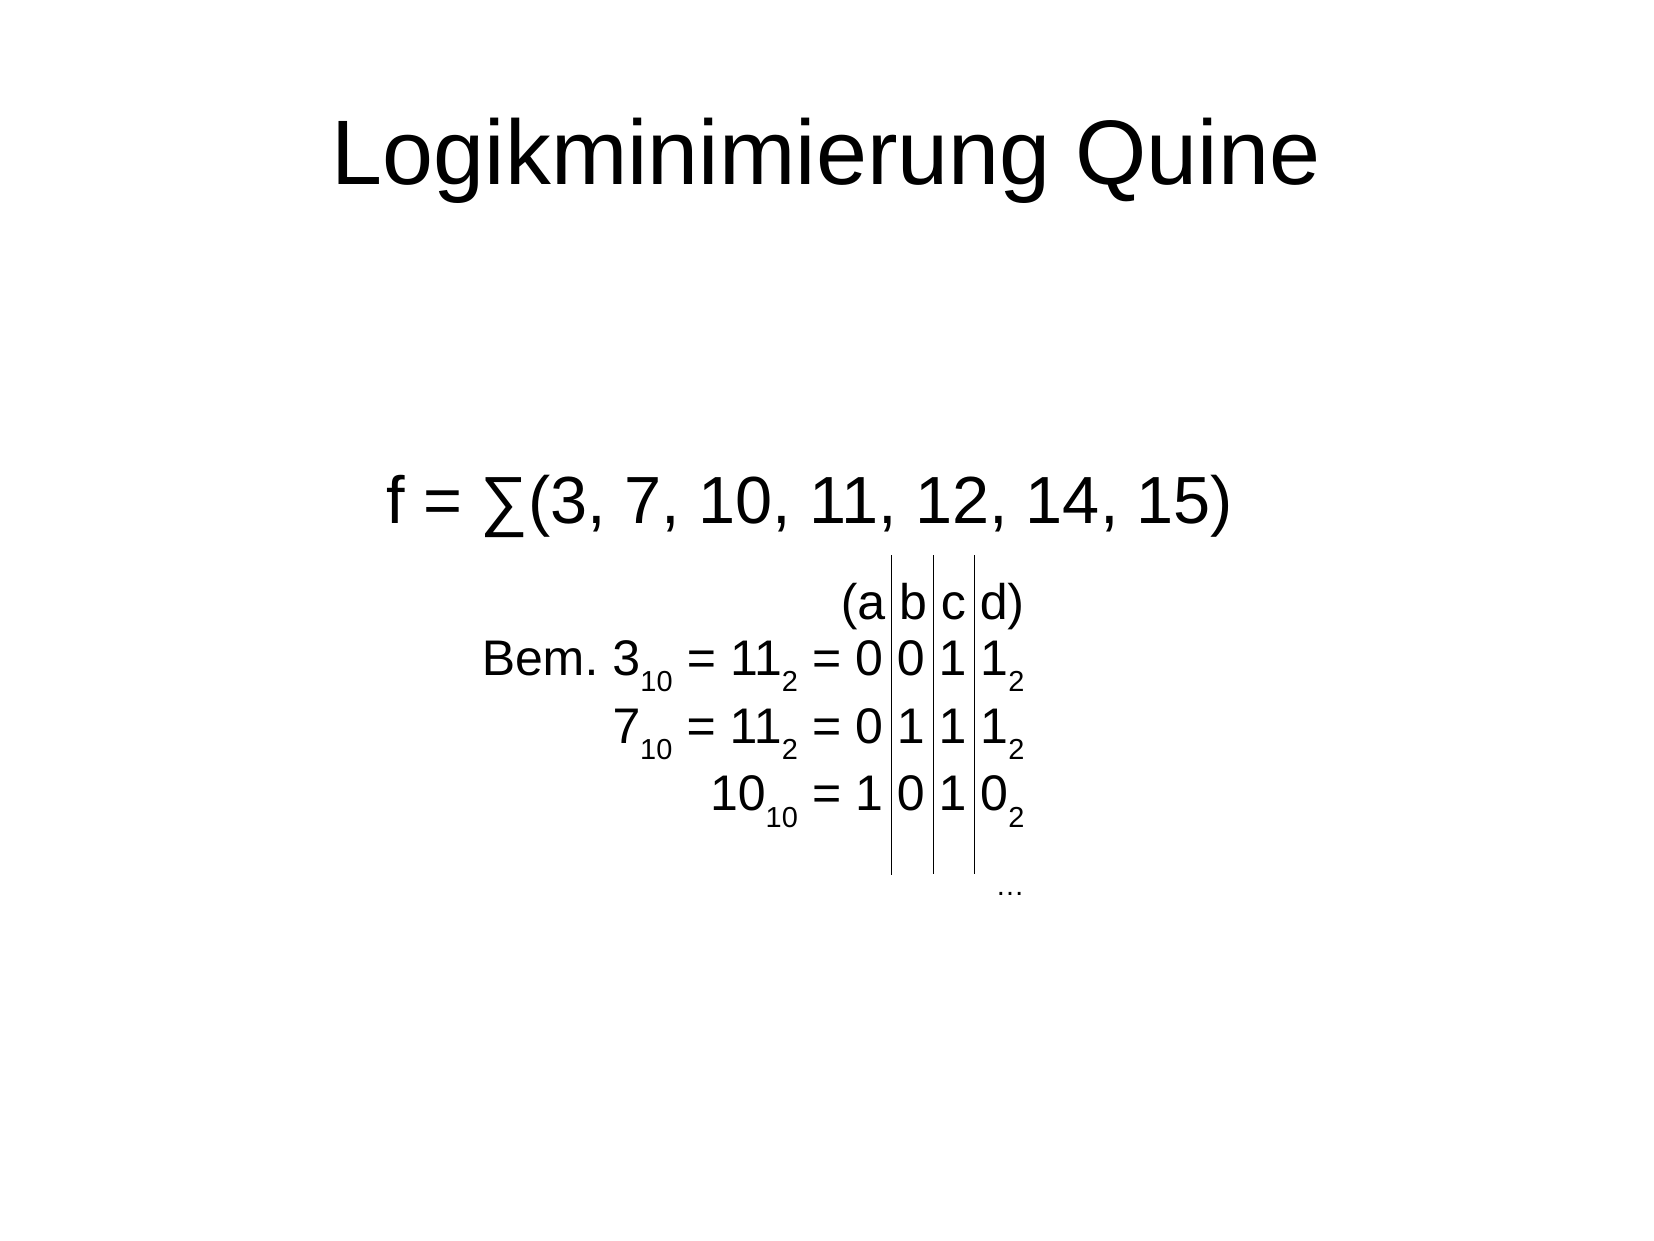

# Logikminimierung Quine
f = ∑(3, 7, 10, 11, 12, 14, 15)
(a b c d)
Bem. 310 = 112 = 0 0 1 12
710 = 112 = 0 1 1 12
1010 = 1 0 1 02
…